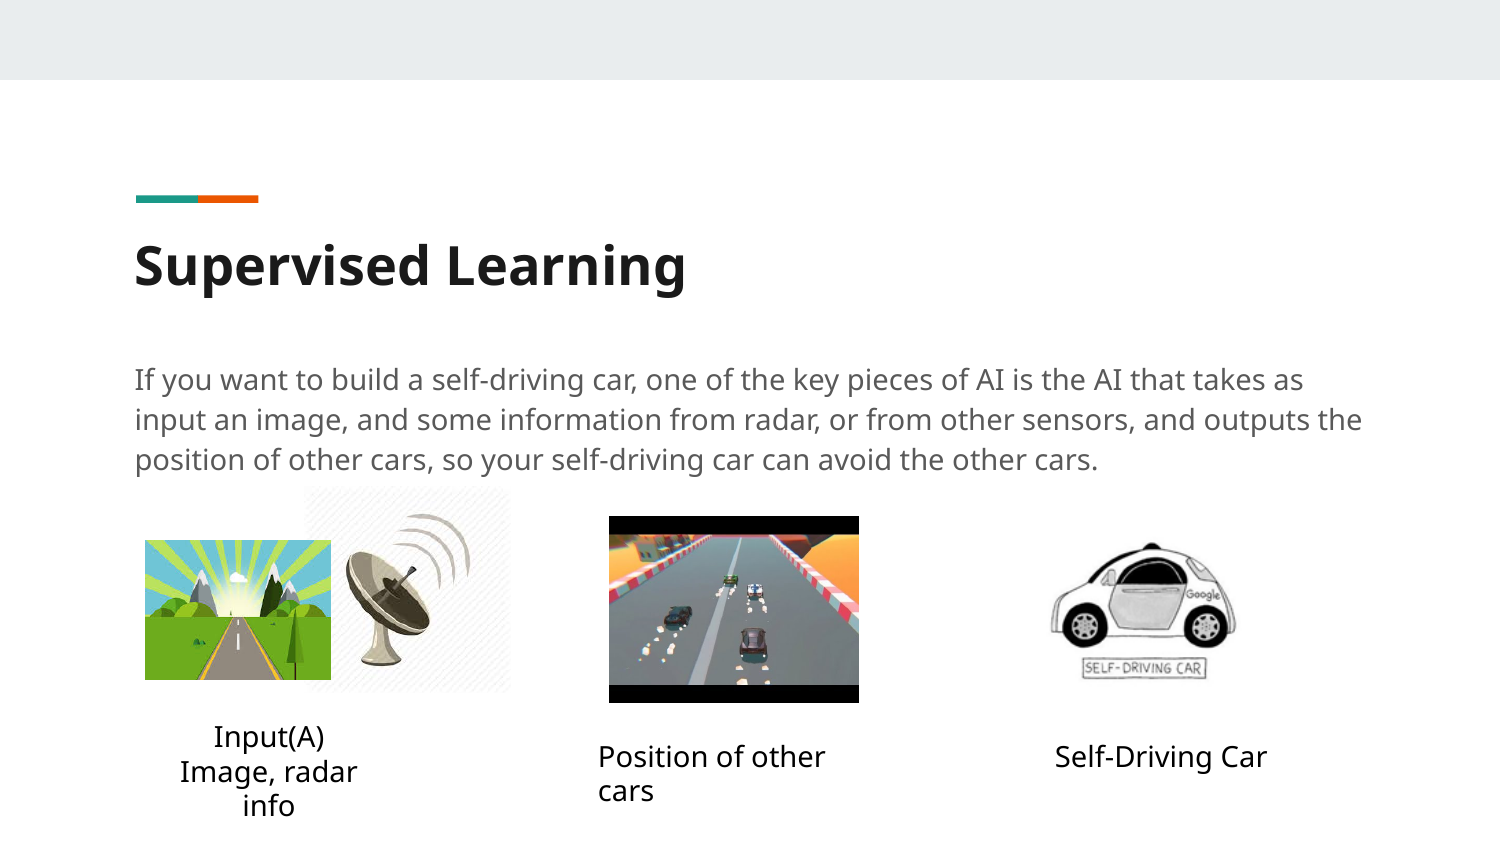

# Supervised Learning
If you want to build a self-driving car, one of the key pieces of AI is the AI that takes as input an image, and some information from radar, or from other sensors, and outputs the position of other cars, so your self-driving car can avoid the other cars.
Input(A)
Image, radar info
Position of other cars
Self-Driving Car